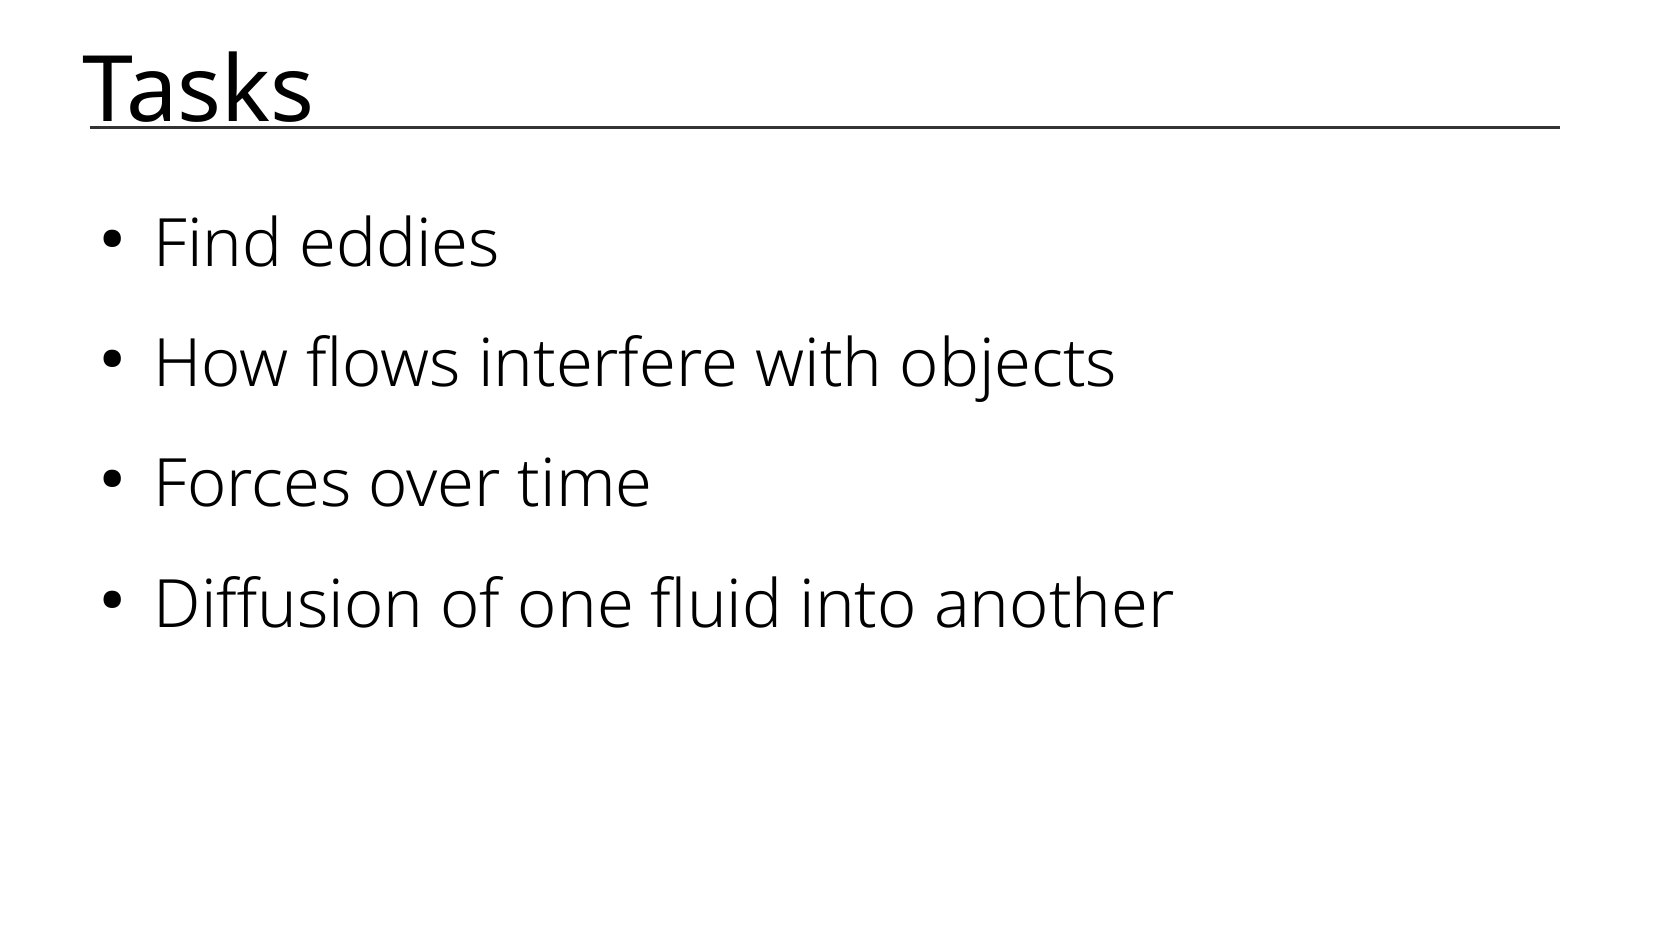

# Tasks
Find eddies
How flows interfere with objects
Forces over time
Diffusion of one fluid into another